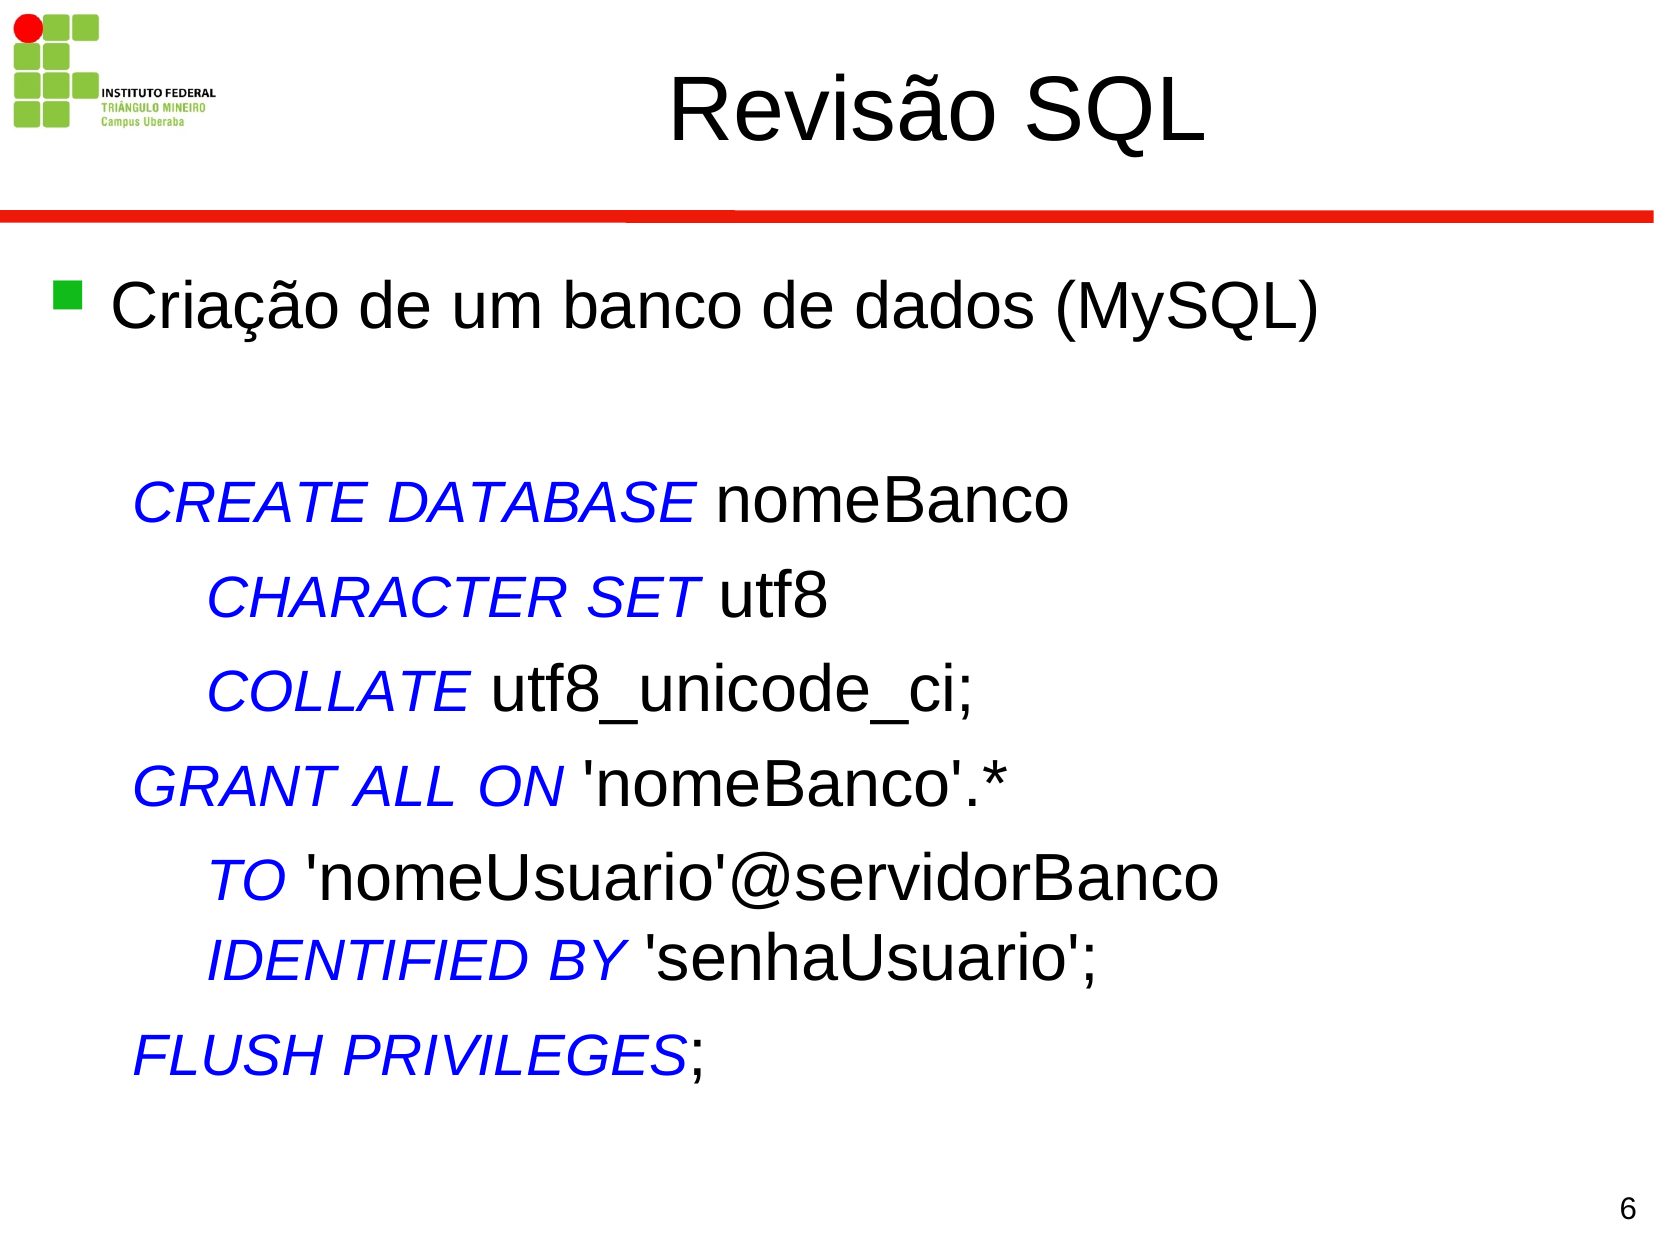

Revisão SQL
Criação de um banco de dados (MySQL)
CREATE DATABASE nomeBanco
	CHARACTER SET utf8
	COLLATE utf8_unicode_ci;
GRANT ALL ON 'nomeBanco'.*
	TO 'nomeUsuario'@servidorBanco			IDENTIFIED BY 'senhaUsuario';
FLUSH PRIVILEGES;